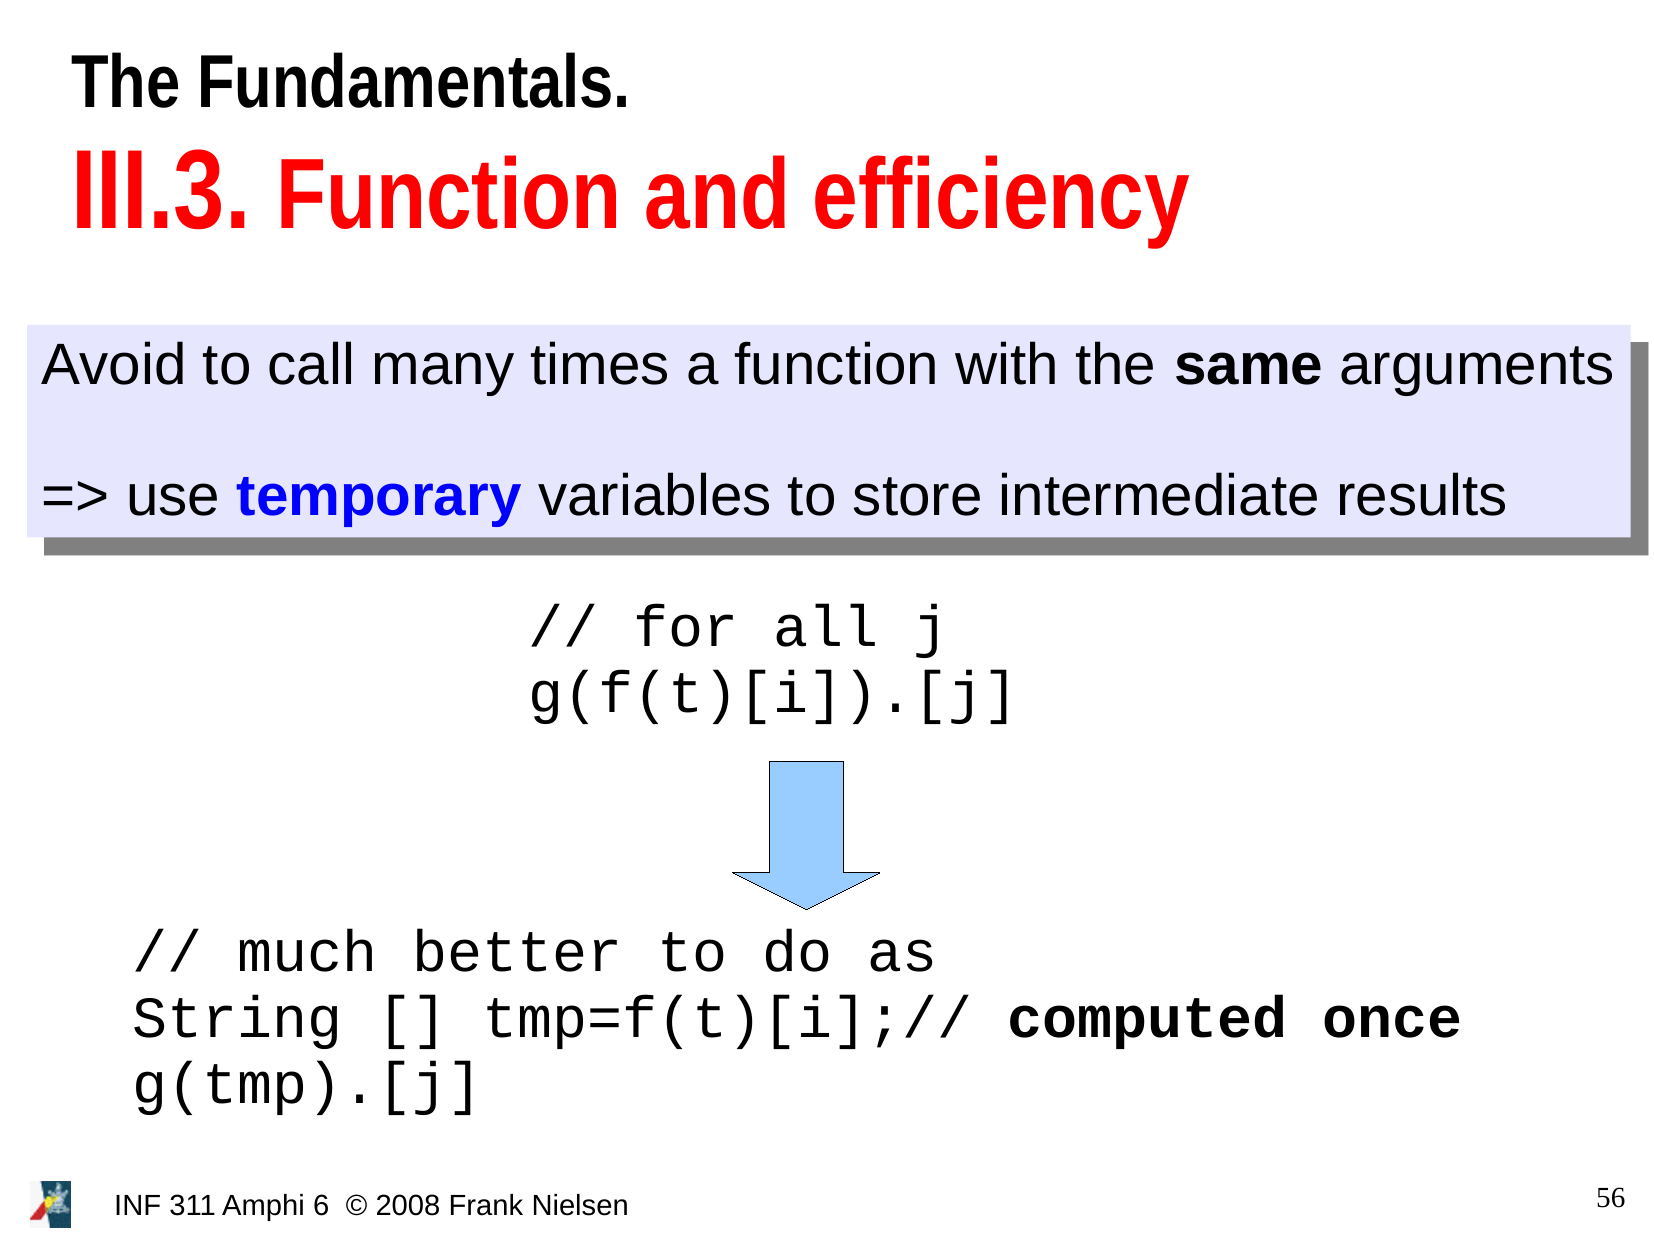

The Fundamentals.
III.3. Function and efficiency
Avoid to call many times a function with the same arguments
=> use temporary variables to store intermediate results
// for all j
g(f(t)[i]).[j]
// much better to do as
String [] tmp=f(t)[i];// computed once
g(tmp).[j]